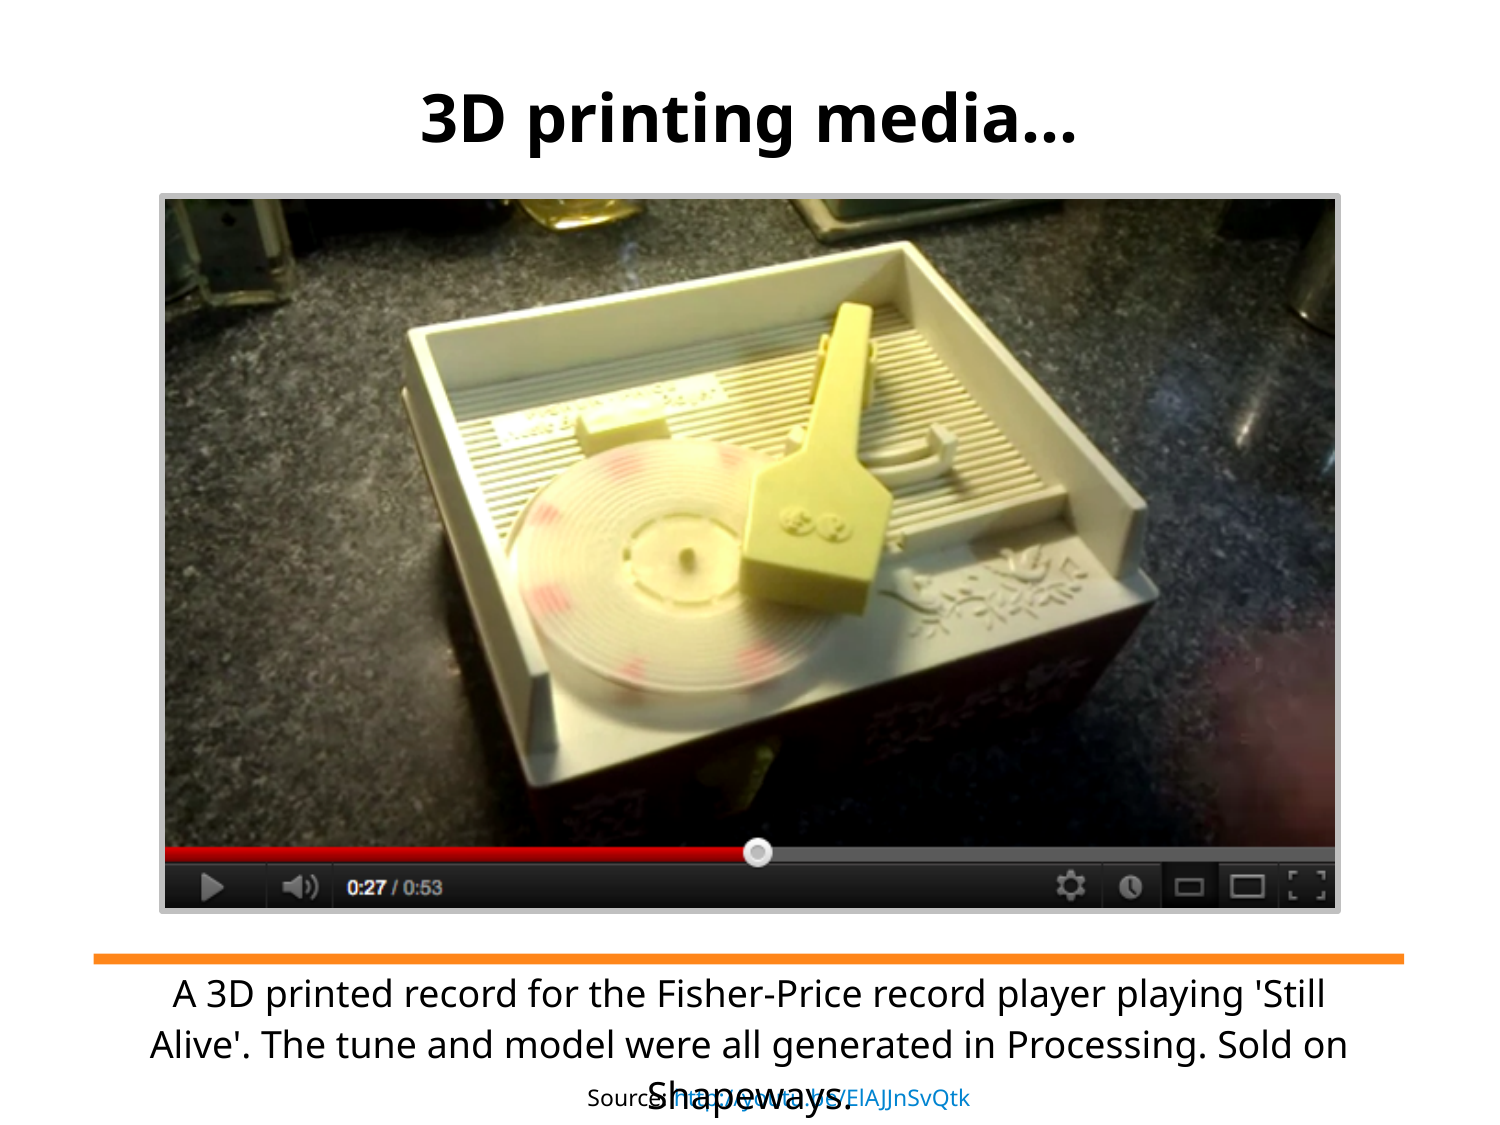

# 3D printing media...
A 3D printed record for the Fisher-Price record player playing 'Still Alive'. The tune and model were all generated in Processing. Sold on Shapeways.
Source: http://youtu.be/ElAJJnSvQtk